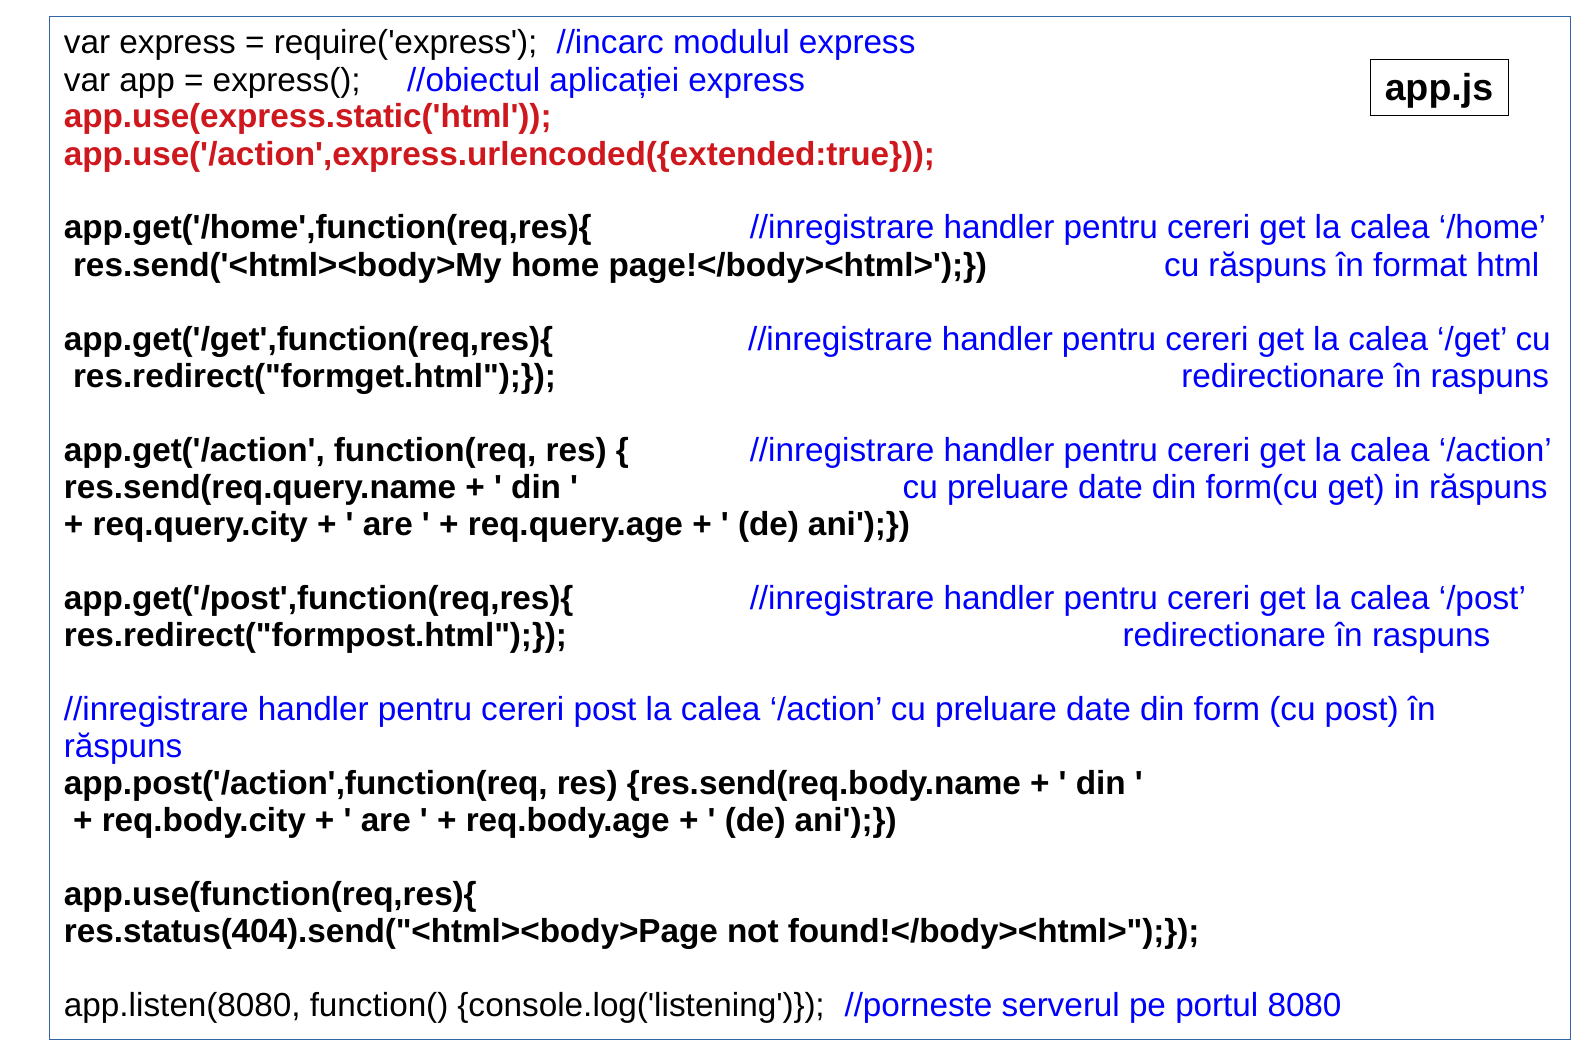

var express = require('express'); //incarc modulul express
var app = express(); //obiectul aplicației express
app.use(express.static('html'));
app.use('/action',express.urlencoded({extended:true}));
app.get('/home',function(req,res){ //inregistrare handler pentru cereri get la calea ‘/home’ res.send('<html><body>My home page!</body><html>');}) cu răspuns în format html
app.get('/get',function(req,res){ //inregistrare handler pentru cereri get la calea ‘/get’ cu res.redirect("formget.html");});			 redirectionare în raspuns
app.get('/action', function(req, res) { //inregistrare handler pentru cereri get la calea ‘/action’
res.send(req.query.name + ' din ' cu preluare date din form(cu get) in răspuns
+ req.query.city + ' are ' + req.query.age + ' (de) ani');})
app.get('/post',function(req,res){ //inregistrare handler pentru cereri get la calea ‘/post’ 	res.redirect("formpost.html");}); redirectionare în raspuns
//inregistrare handler pentru cereri post la calea ‘/action’ cu preluare date din form (cu post) în răspuns
app.post('/action',function(req, res) {res.send(req.body.name + ' din '
 + req.body.city + ' are ' + req.body.age + ' (de) ani');})
app.use(function(req,res){
res.status(404).send("<html><body>Page not found!</body><html>");});
app.listen(8080, function() {console.log('listening')}); //porneste serverul pe portul 8080
app.js